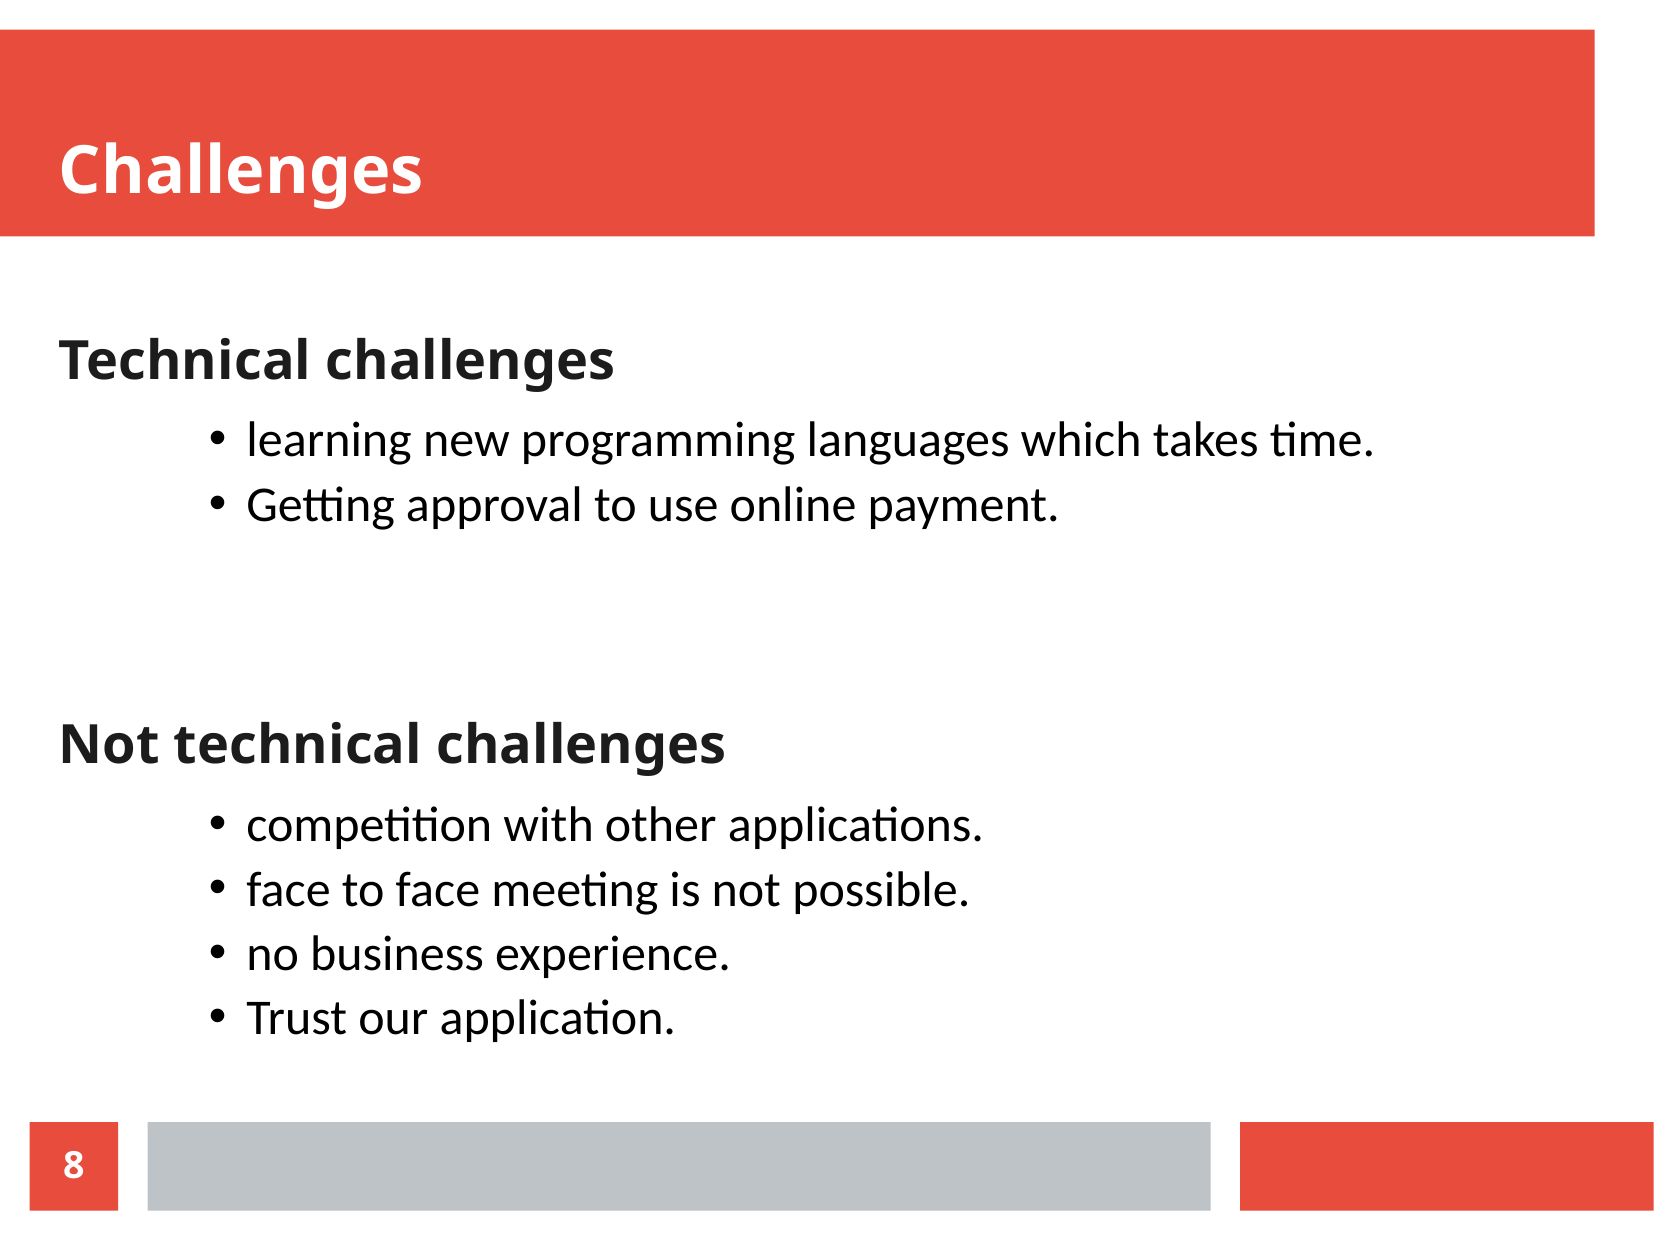

# Challenges
Technical challenges
learning new programming languages which takes time.
Getting approval to use online payment.
Not technical challenges
competition with other applications.
face to face meeting is not possible.
no business experience.
Trust our application.